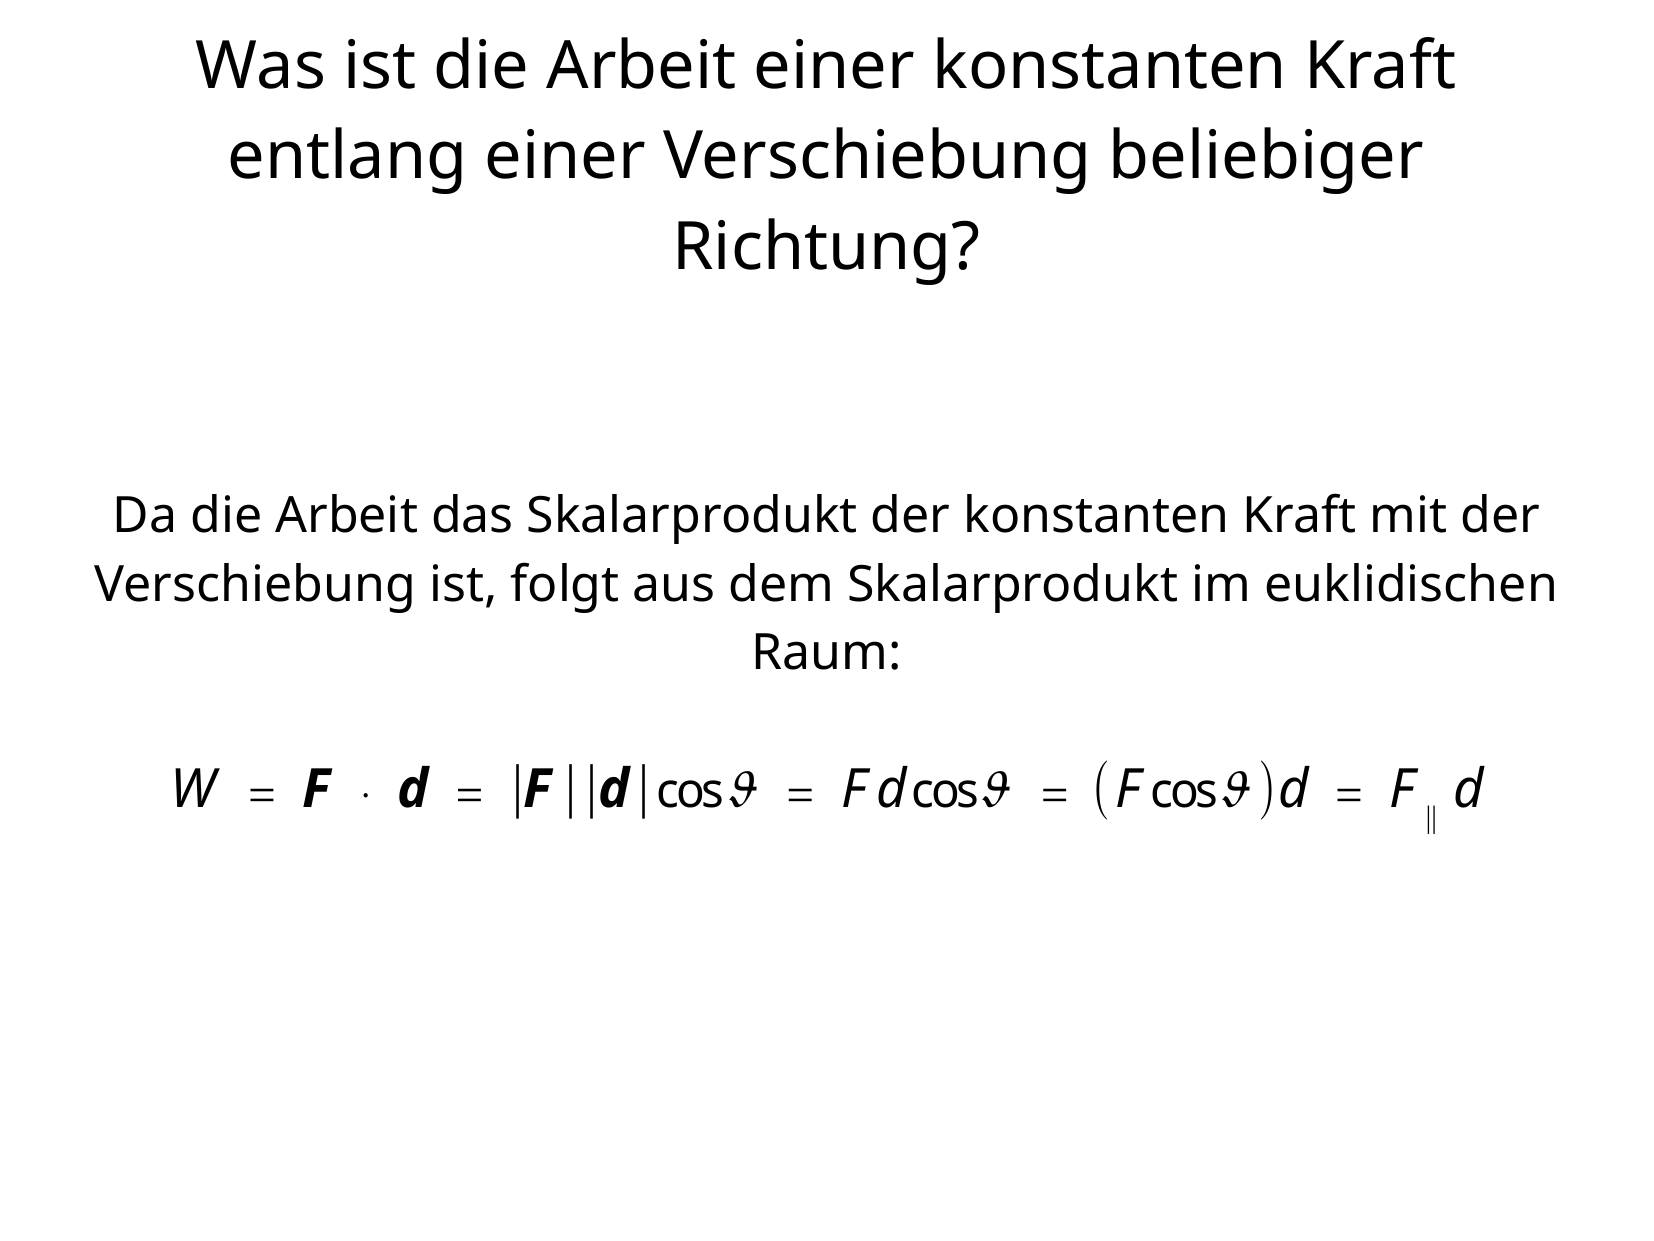

# Was ist die Arbeit einer konstanten Kraft entlang einer Verschiebung beliebiger Richtung?
Da die Arbeit das Skalarprodukt der konstanten Kraft mit der Verschiebung ist, folgt aus dem Skalarprodukt im euklidischen Raum: